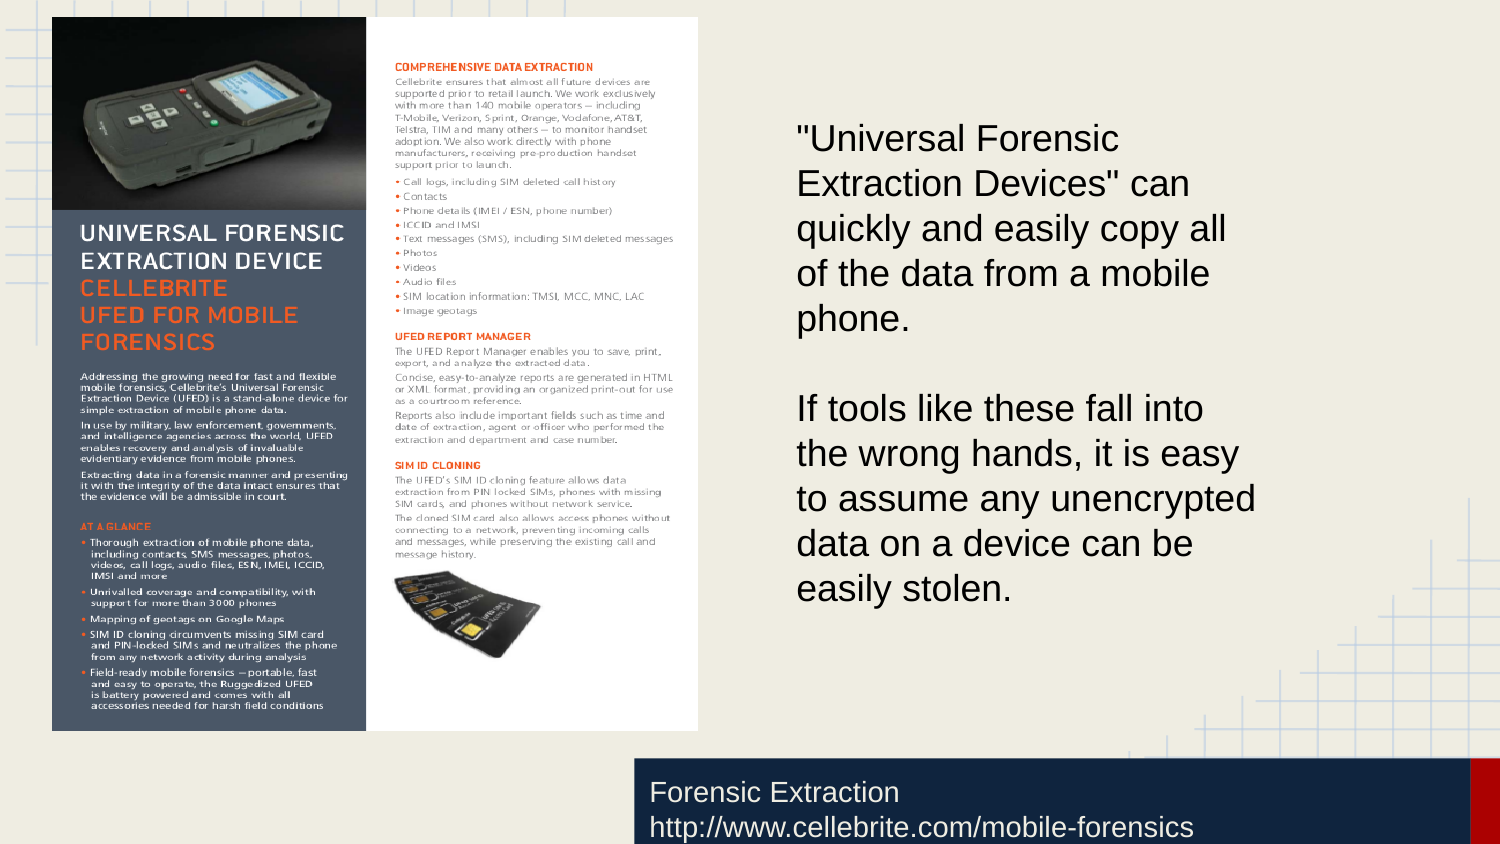

"Universal Forensic Extraction Devices" can quickly and easily copy all of the data from a mobile phone.
If tools like these fall into the wrong hands, it is easy to assume any unencrypted data on a device can be easily stolen.
# Forensic Extraction http://www.cellebrite.com/mobile-forensics